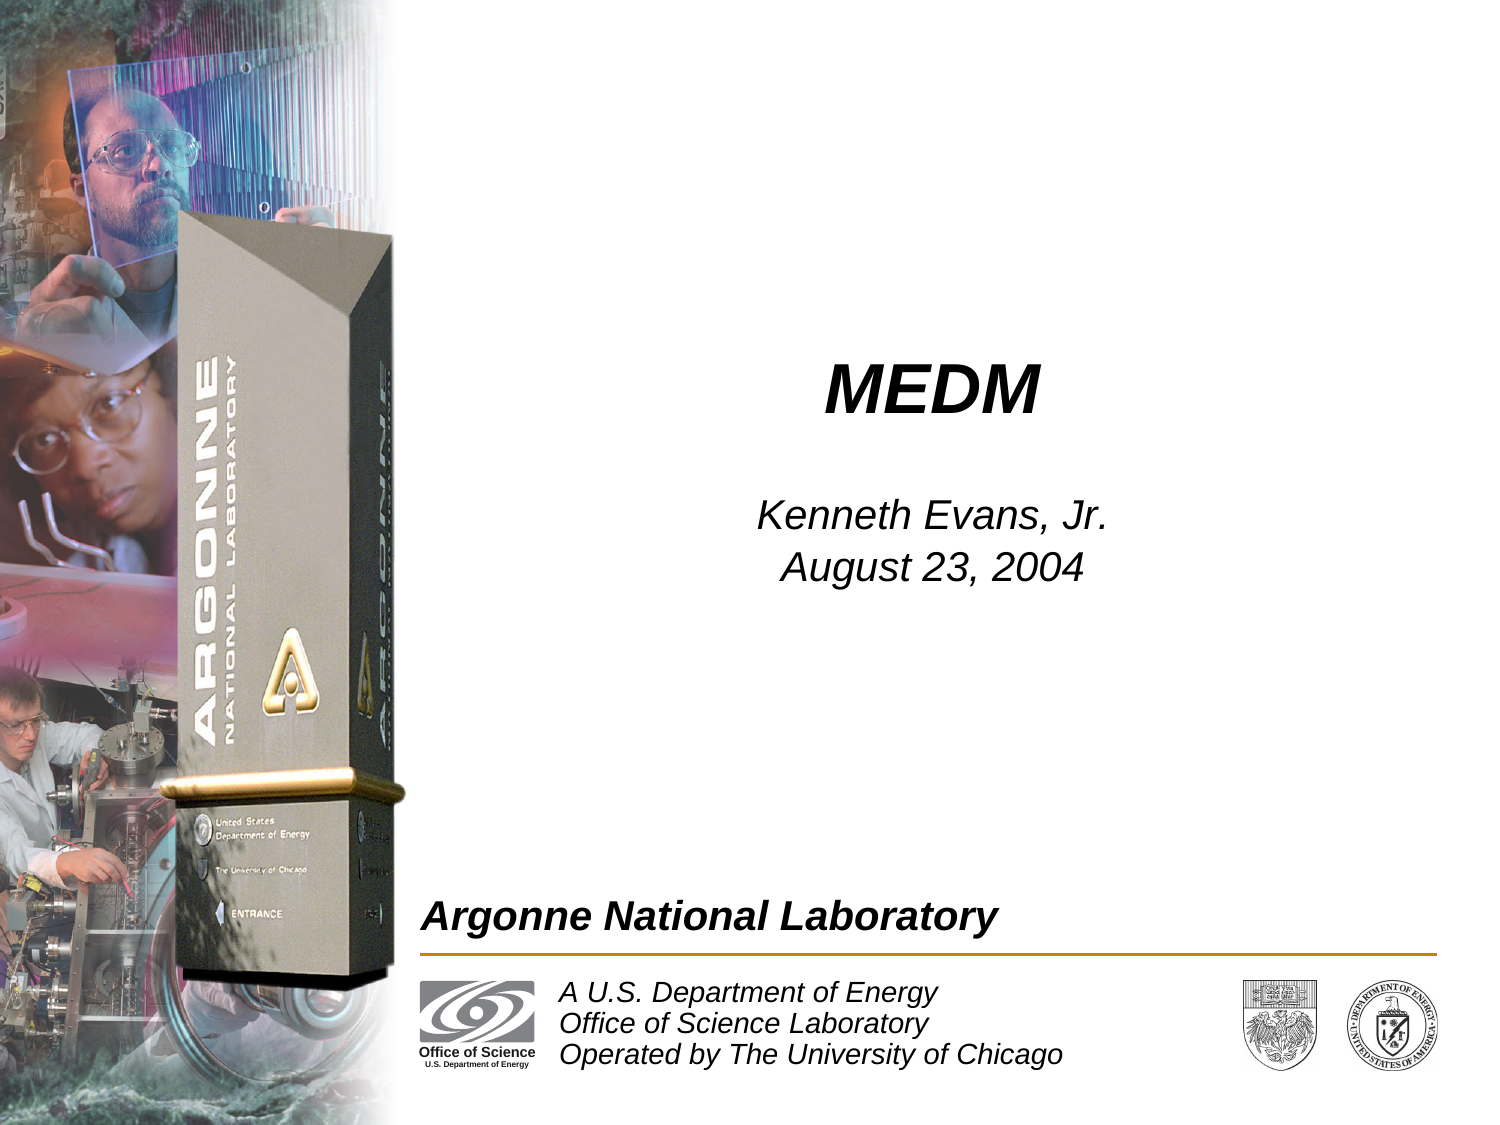

# MEDM
Kenneth Evans, Jr.
August 23, 2004